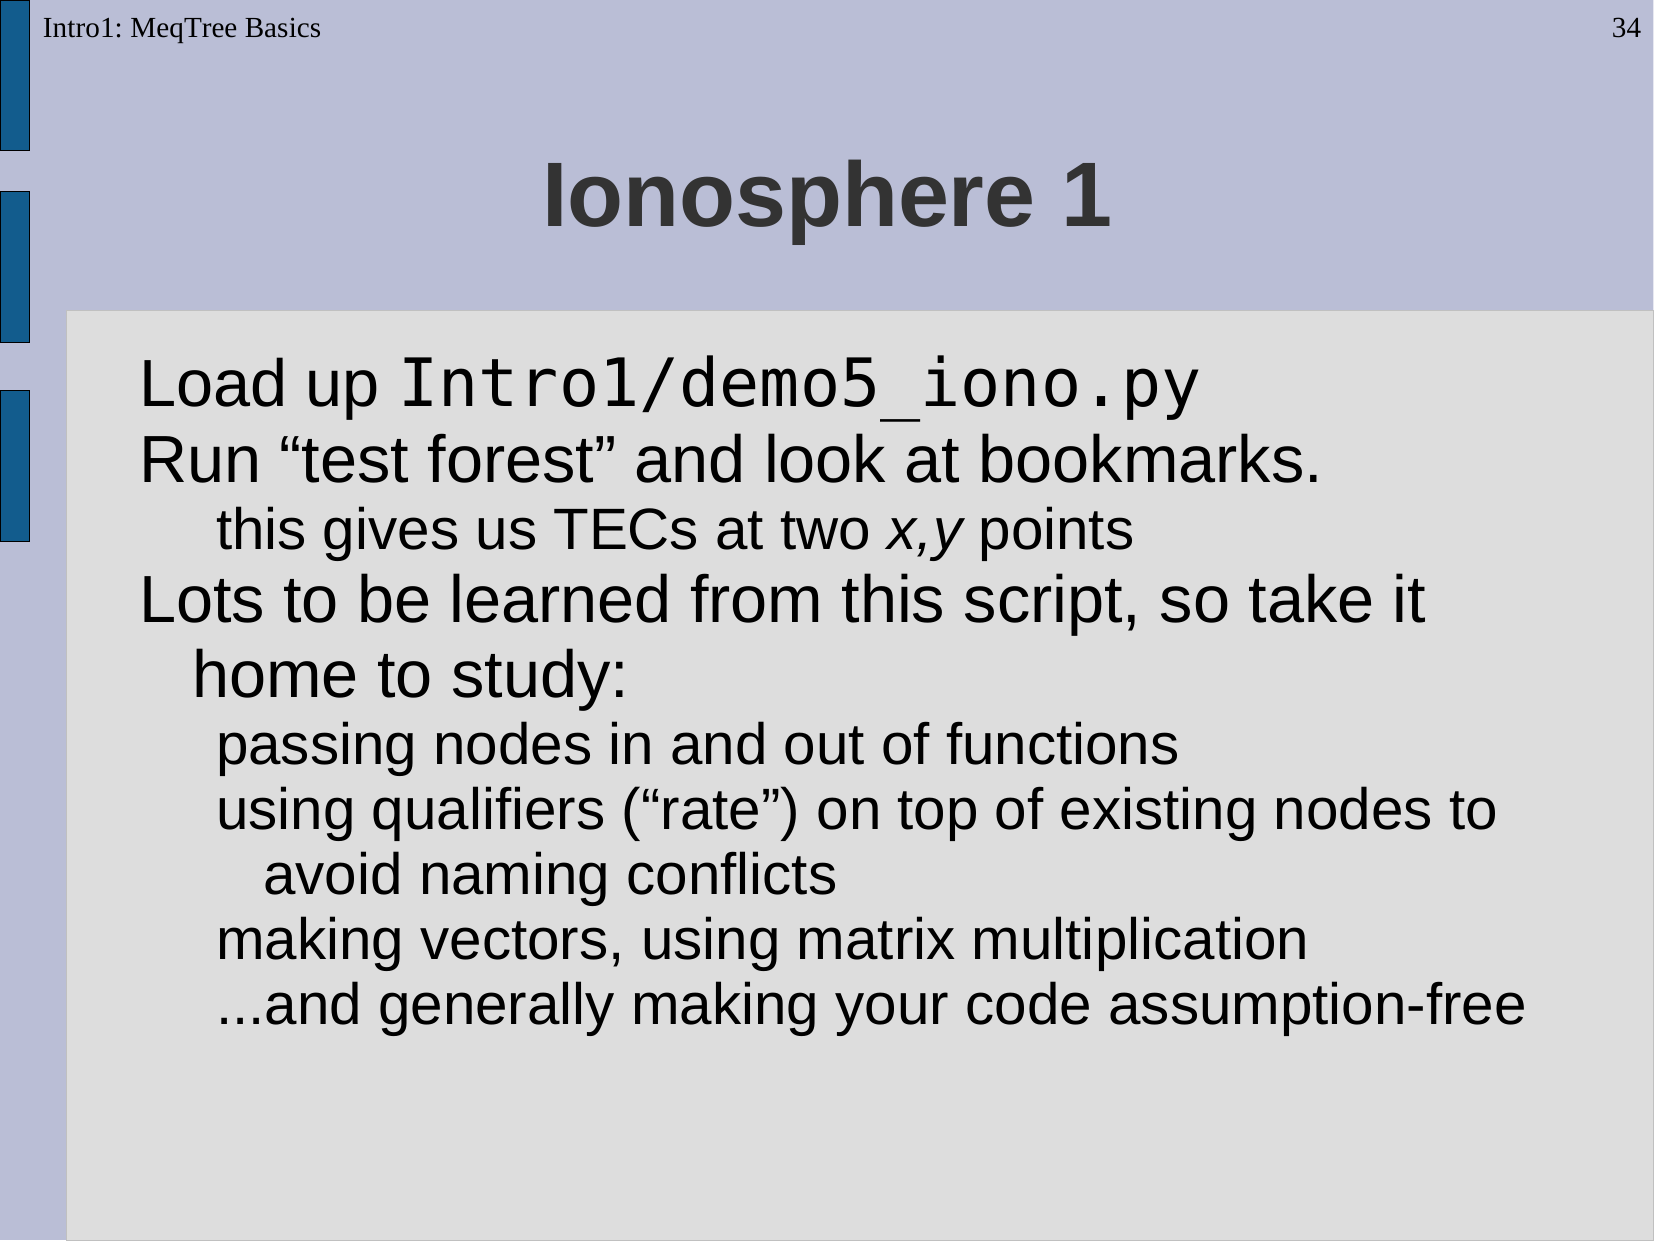

Intro1: MeqTree Basics
34
# Ionosphere 1
Load up Intro1/demo5_iono.py
Run “test forest” and look at bookmarks.
this gives us TECs at two x,y points
Lots to be learned from this script, so take it home to study:
passing nodes in and out of functions
using qualifiers (“rate”) on top of existing nodes to avoid naming conflicts
making vectors, using matrix multiplication
...and generally making your code assumption-free